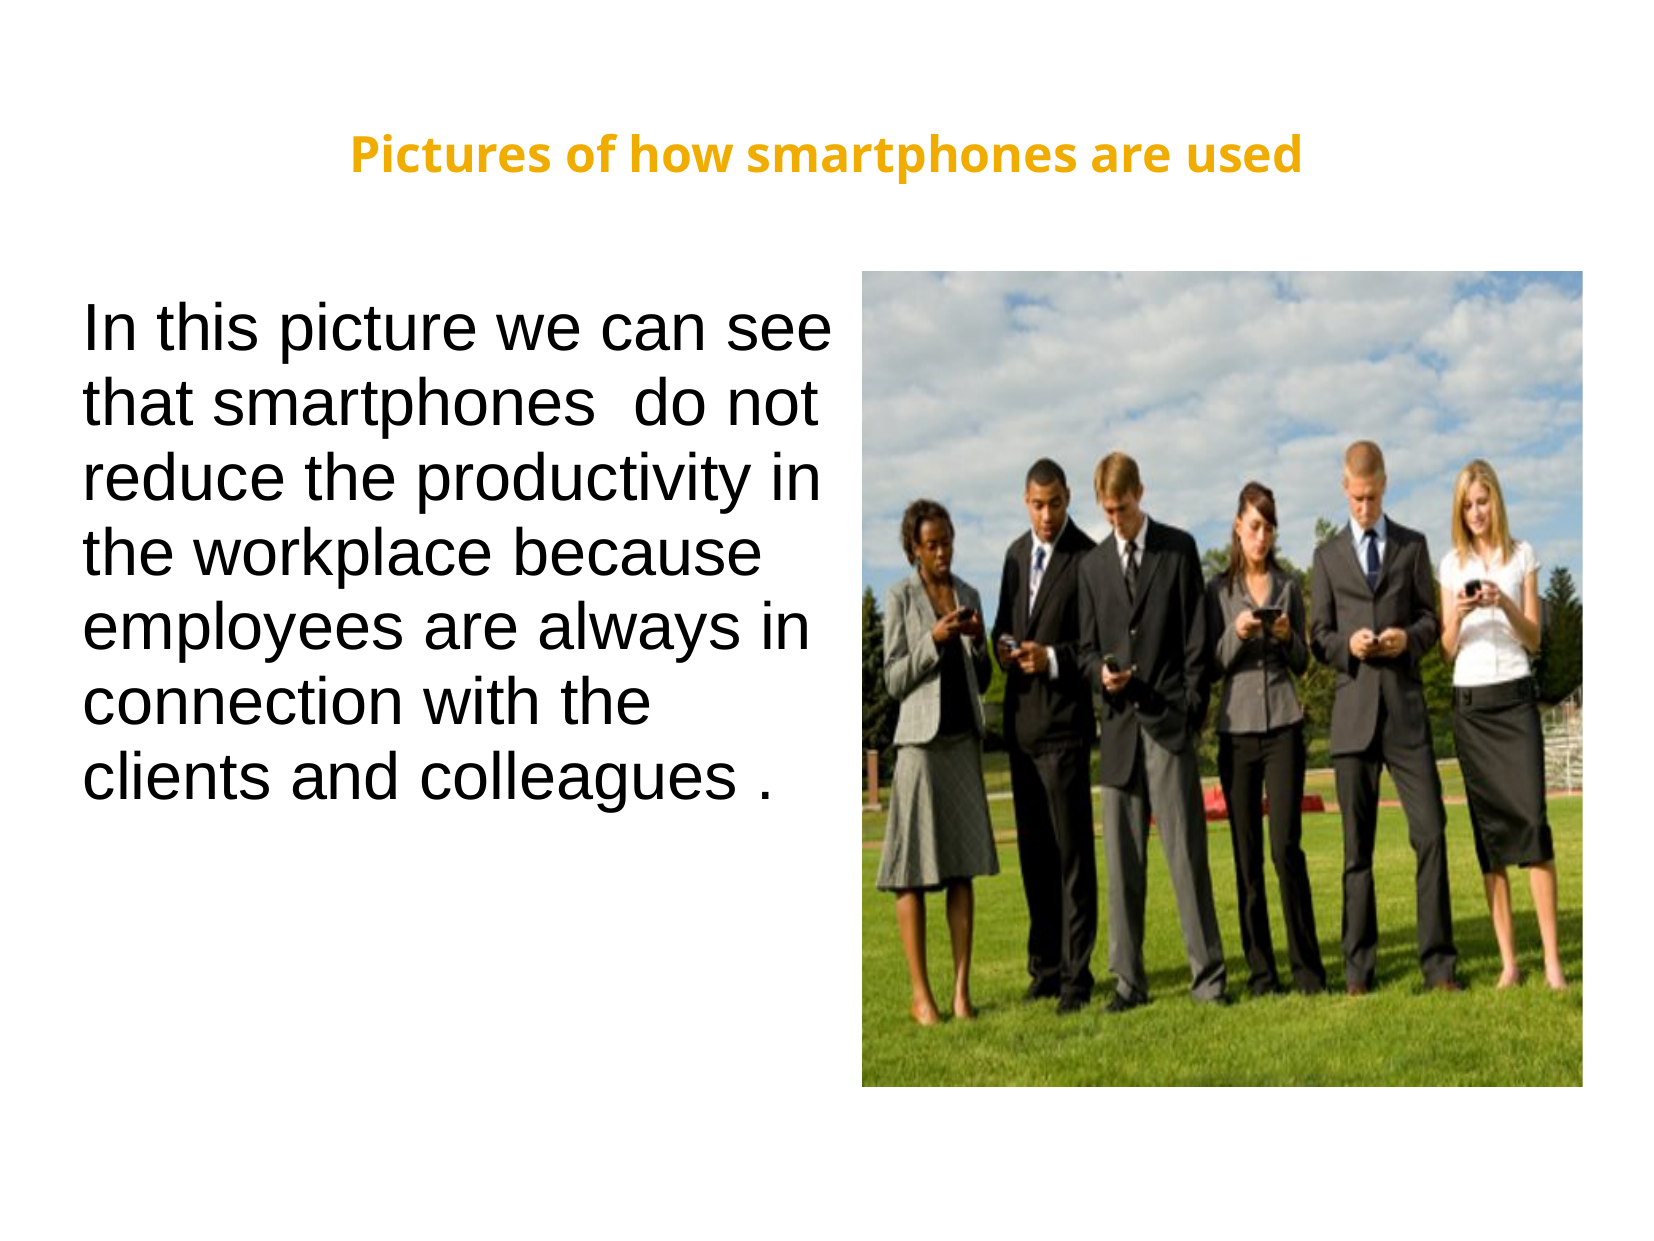

# Pictures of how smartphones are used
In this picture we can see that smartphones do not reduce the productivity in the workplace because employees are always in connection with the clients and colleagues .